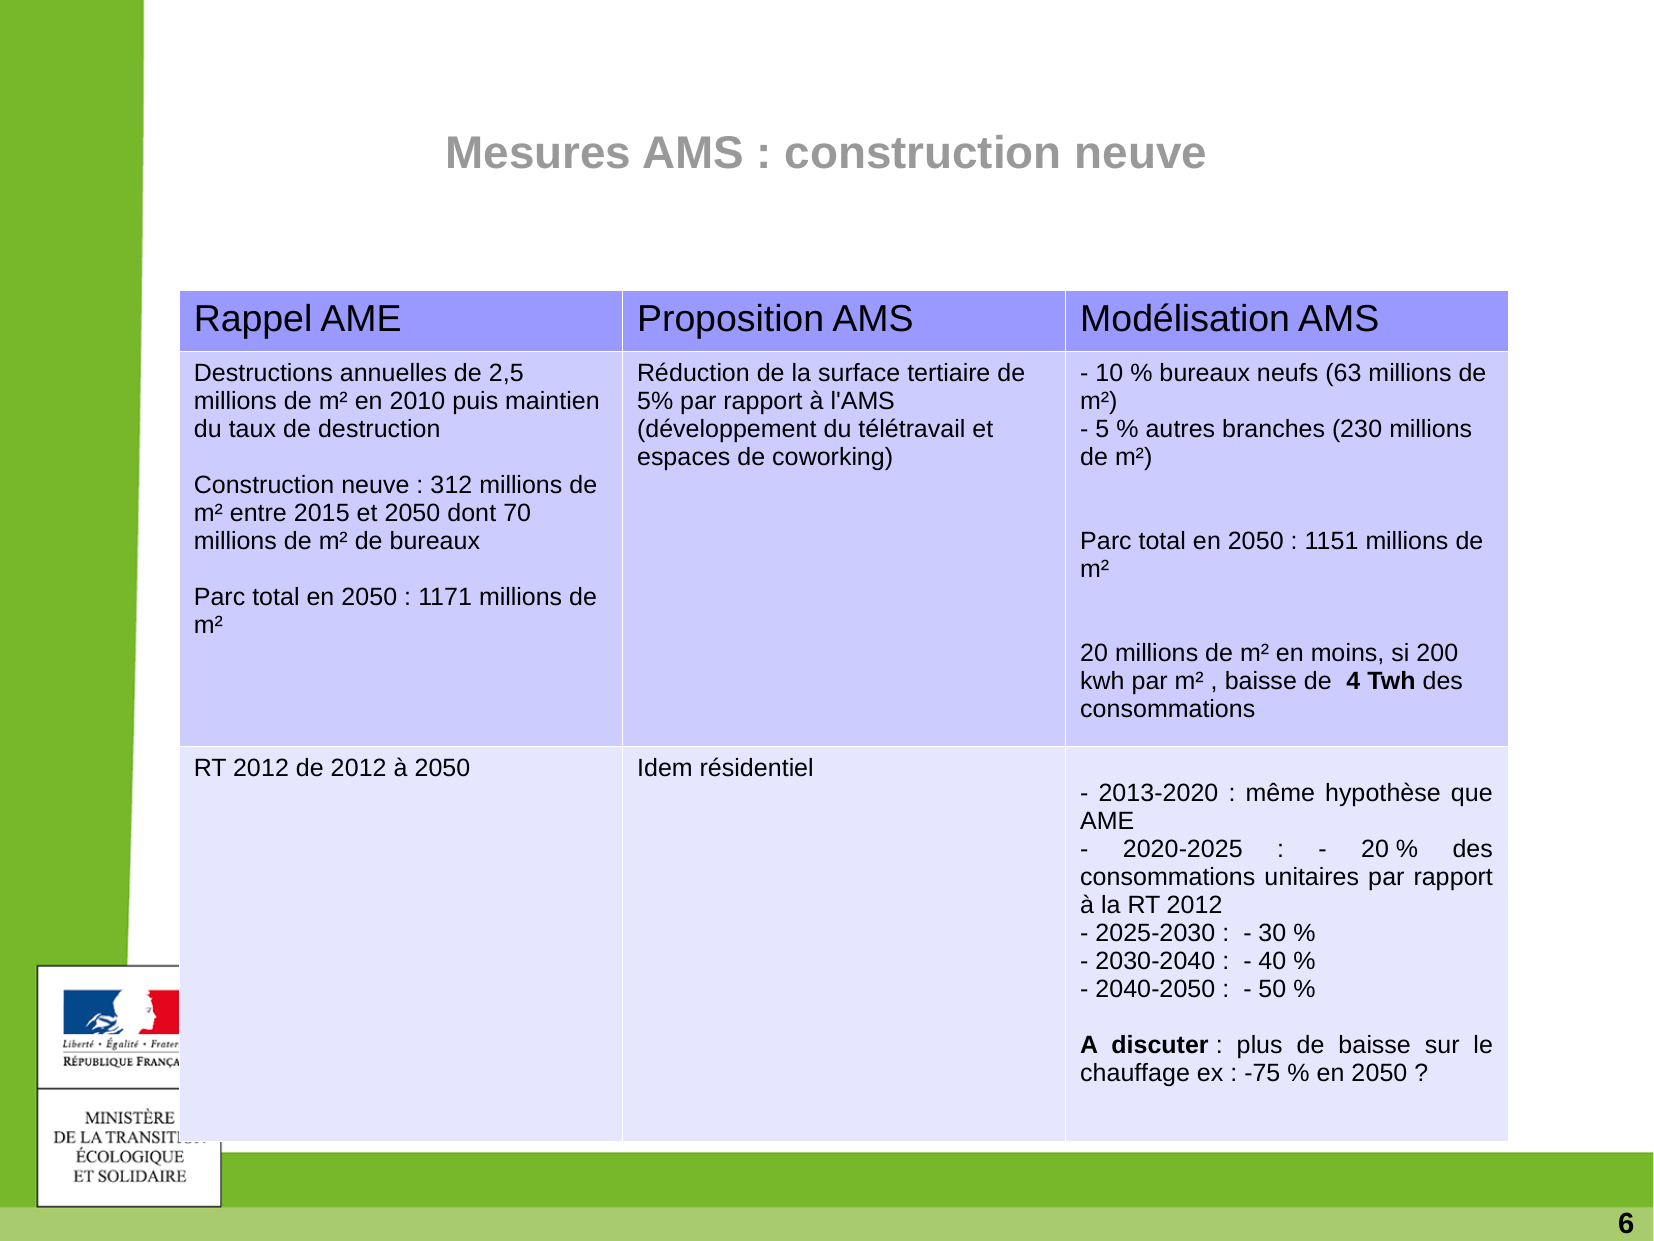

# Mesures AMS : construction neuve
| Rappel AME | Proposition AMS | Modélisation AMS |
| --- | --- | --- |
| Destructions annuelles de 2,5 millions de m² en 2010 puis maintien du taux de destruction Construction neuve : 312 millions de m² entre 2015 et 2050 dont 70 millions de m² de bureaux Parc total en 2050 : 1171 millions de m² | Réduction de la surface tertiaire de 5% par rapport à l'AMS (développement du télétravail et espaces de coworking) | - 10 % bureaux neufs (63 millions de m²) - 5 % autres branches (230 millions de m²) Parc total en 2050 : 1151 millions de m² 20 millions de m² en moins, si 200 kwh par m² , baisse de 4 Twh des consommations |
| RT 2012 de 2012 à 2050 | Idem résidentiel | - 2013-2020 : même hypothèse que AME - 2020-2025 : - 20 % des consommations unitaires par rapport à la RT 2012 - 2025-2030 : - 30 % - 2030-2040 : - 40 % - 2040-2050 : - 50 % A discuter : plus de baisse sur le chauffage ex : -75 % en 2050 ? |